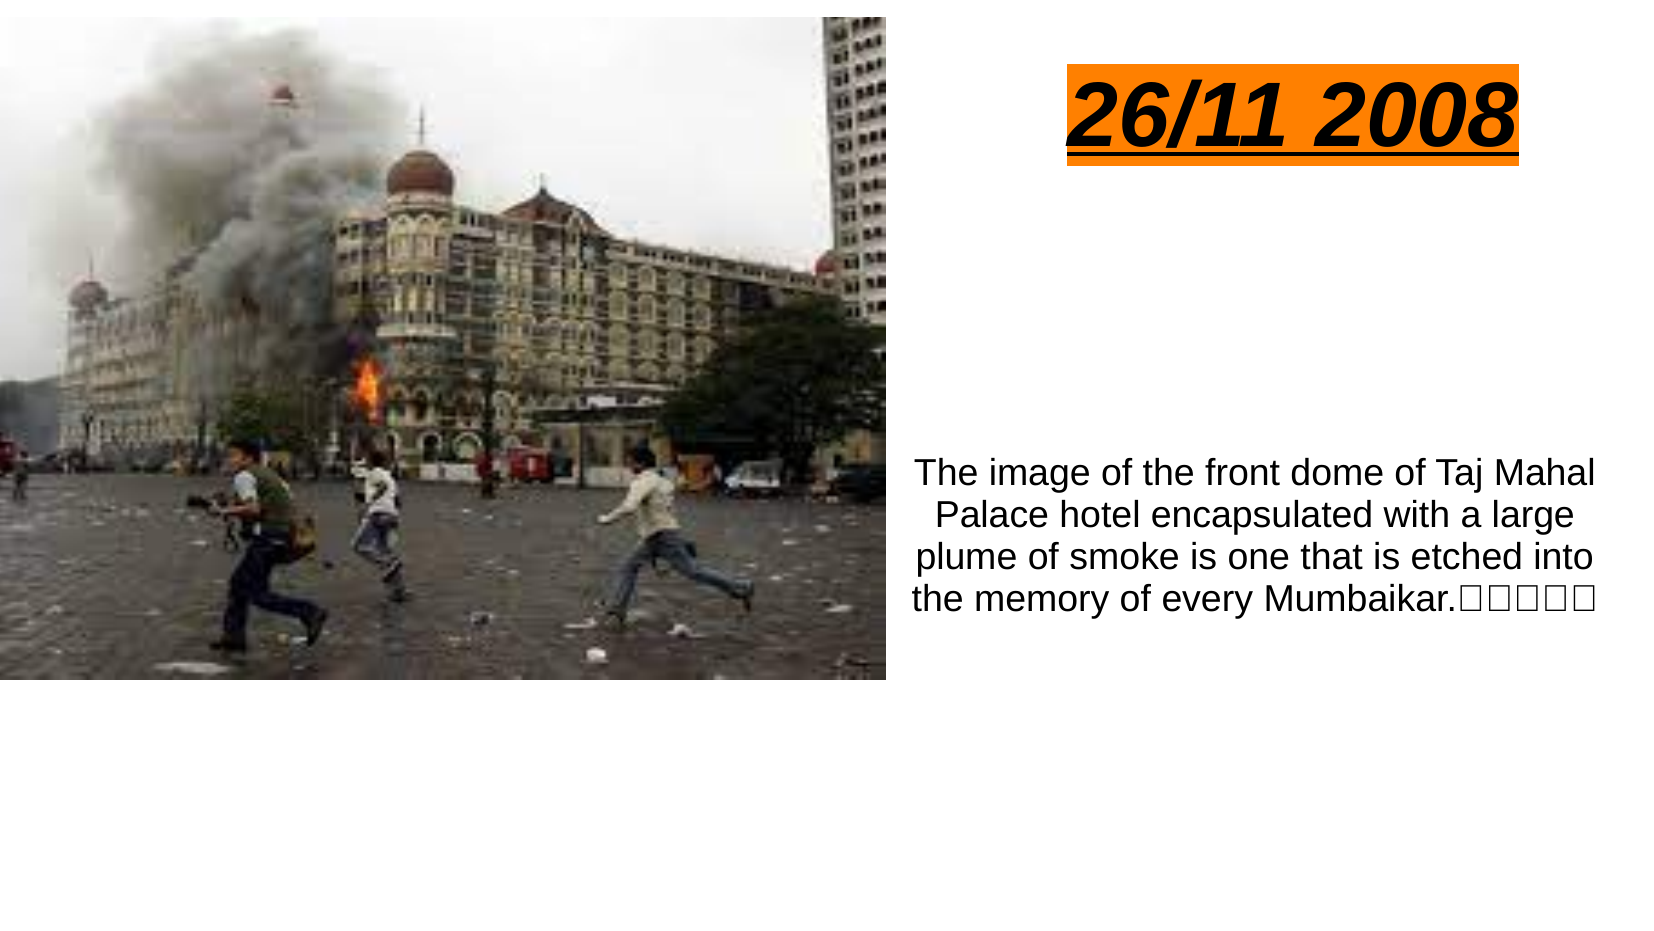

# 26/11 2008
The image of the front dome of Taj Mahal Palace hotel encapsulated with a large plume of smoke is one that is etched into the memory of every Mumbaikar.🔫🔫🔫🔫🔫